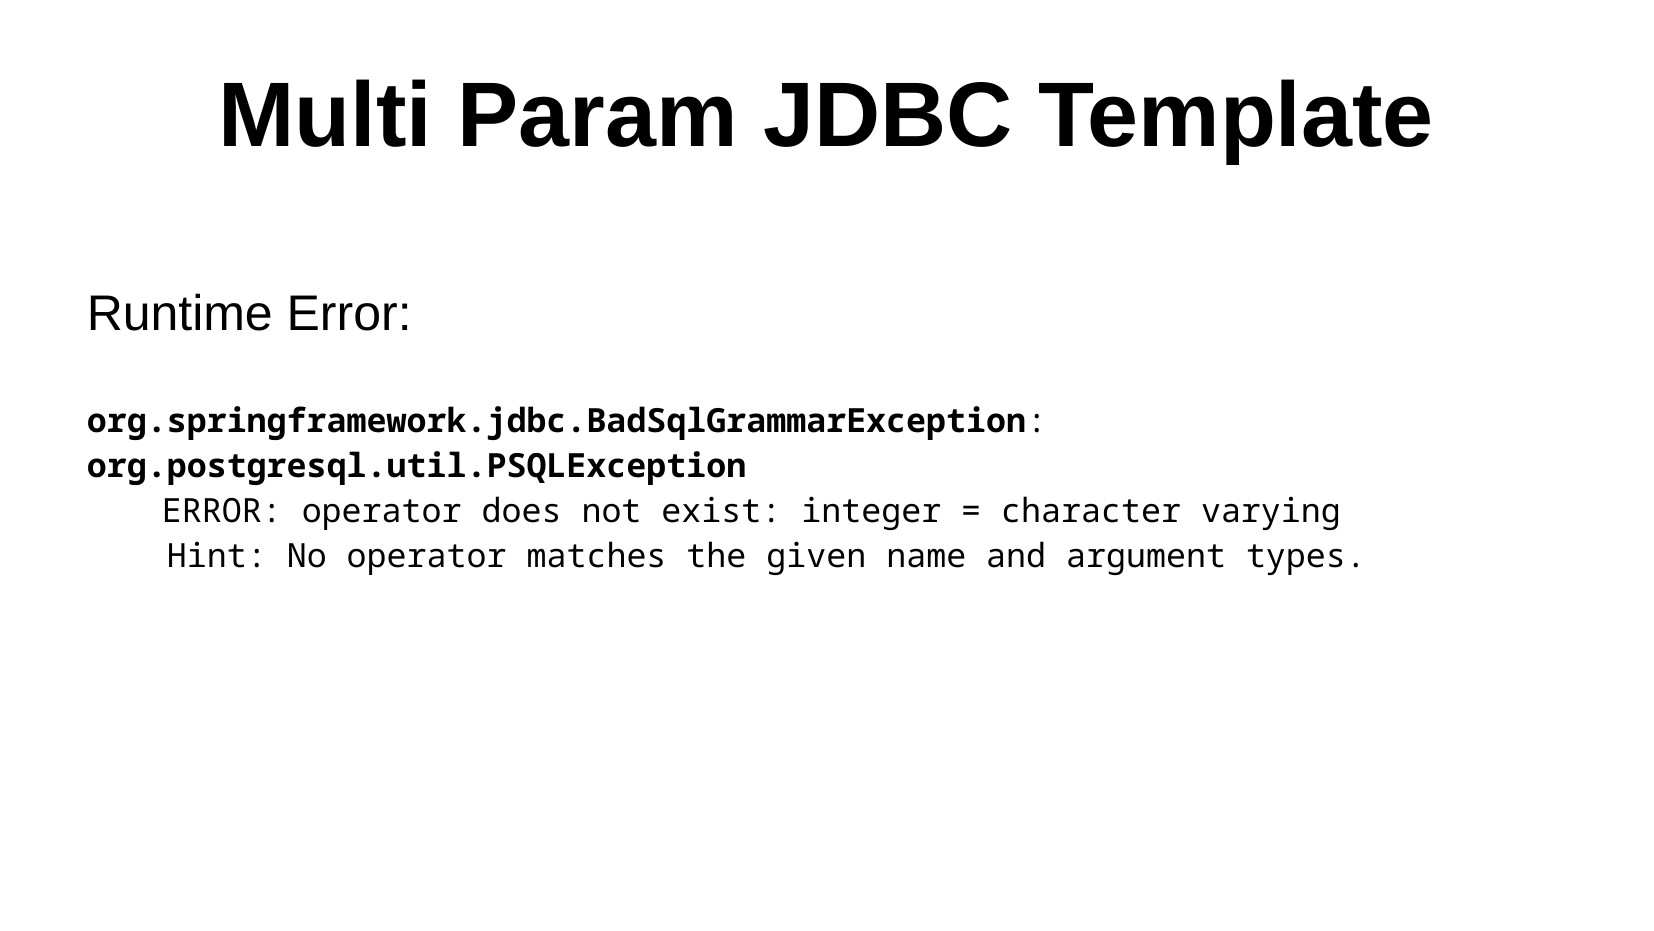

# Multi Param JDBC Template
Runtime Error:
org.springframework.jdbc.BadSqlGrammarException:
org.postgresql.util.PSQLException
	ERROR: operator does not exist: integer = character varying
 Hint: No operator matches the given name and argument types.